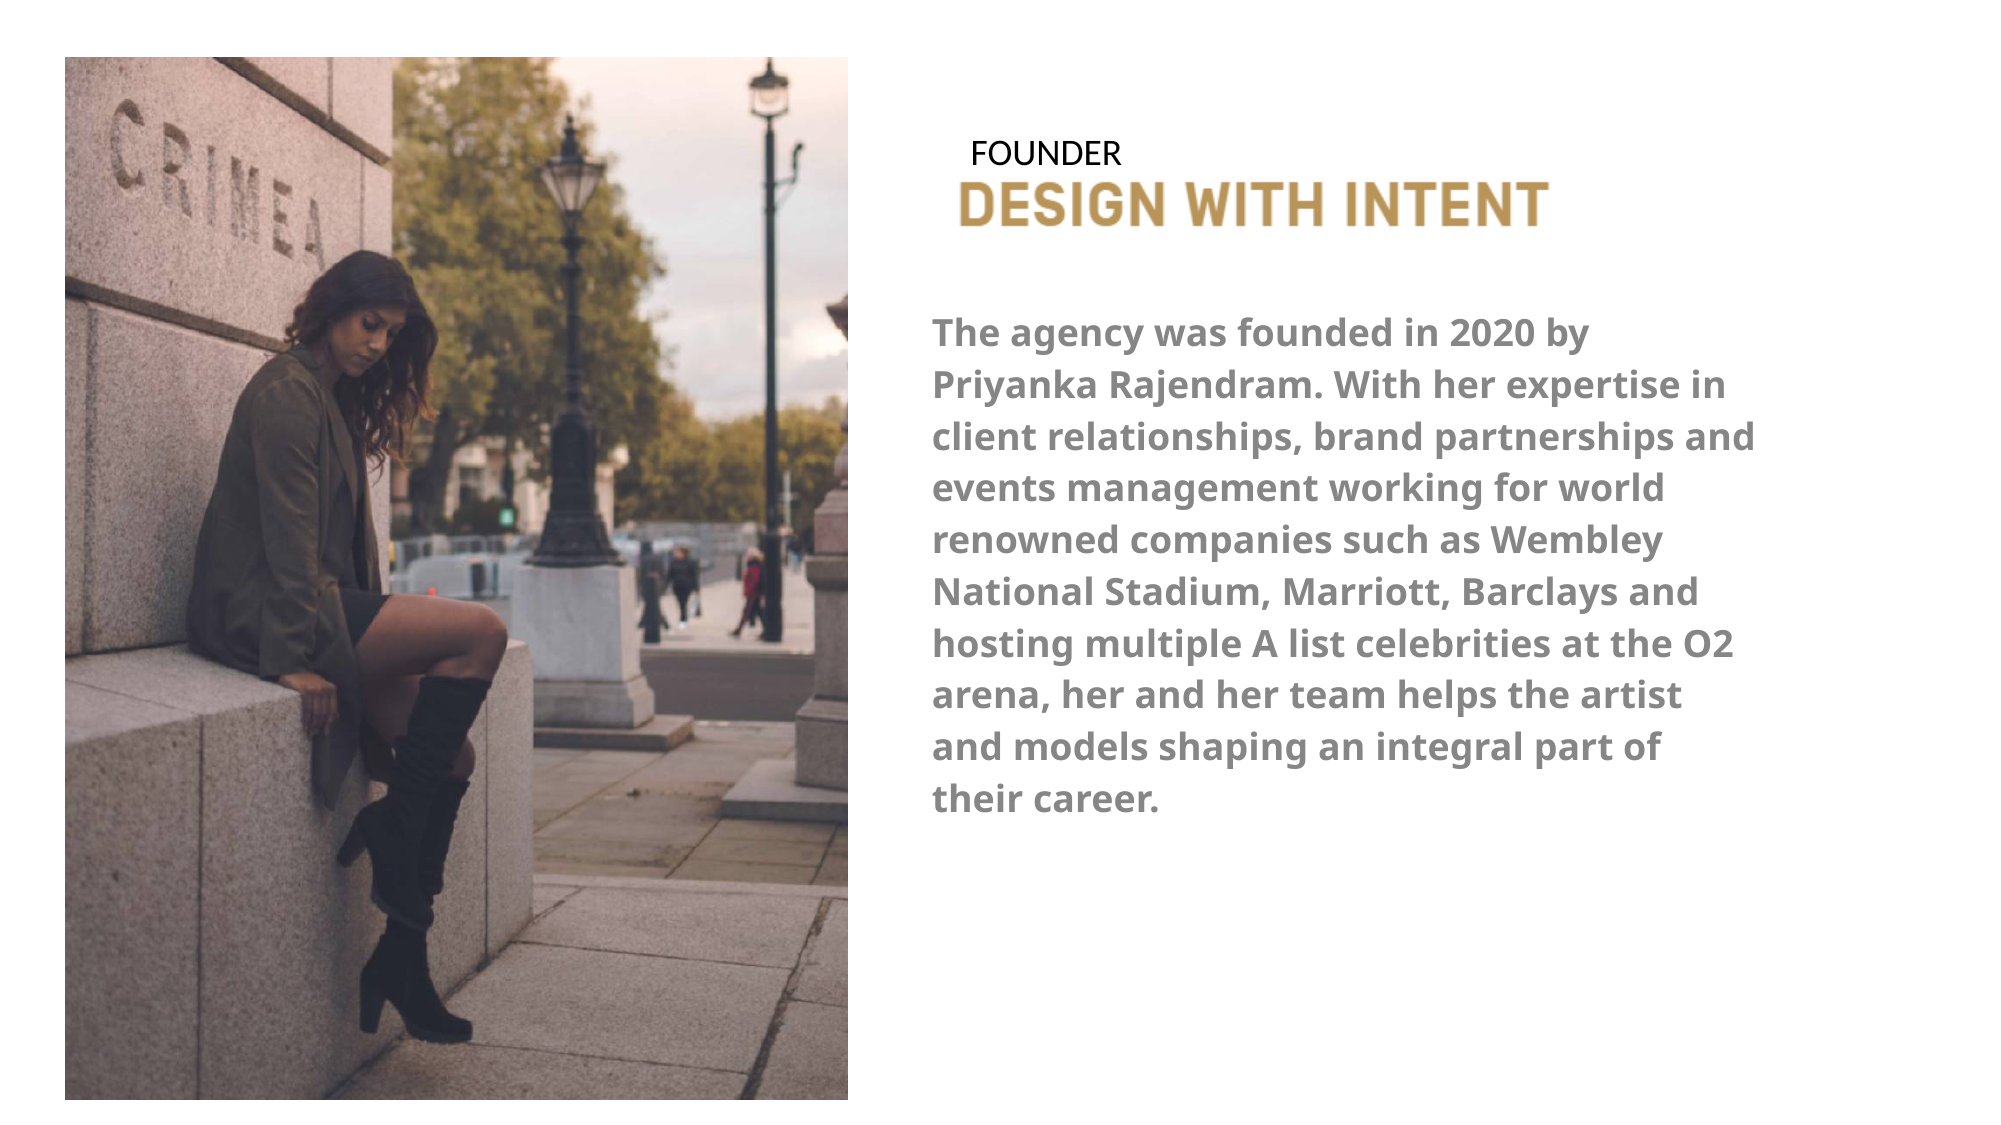

FOUNDER
The agency was founded in 2020 by Priyanka Rajendram. With her expertise in client relationships, brand partnerships and events management working for world renowned companies such as Wembley National Stadium, Marriott, Barclays and hosting multiple A list celebrities at the O2 arena, her and her team helps the artist and models shaping an integral part of their career.